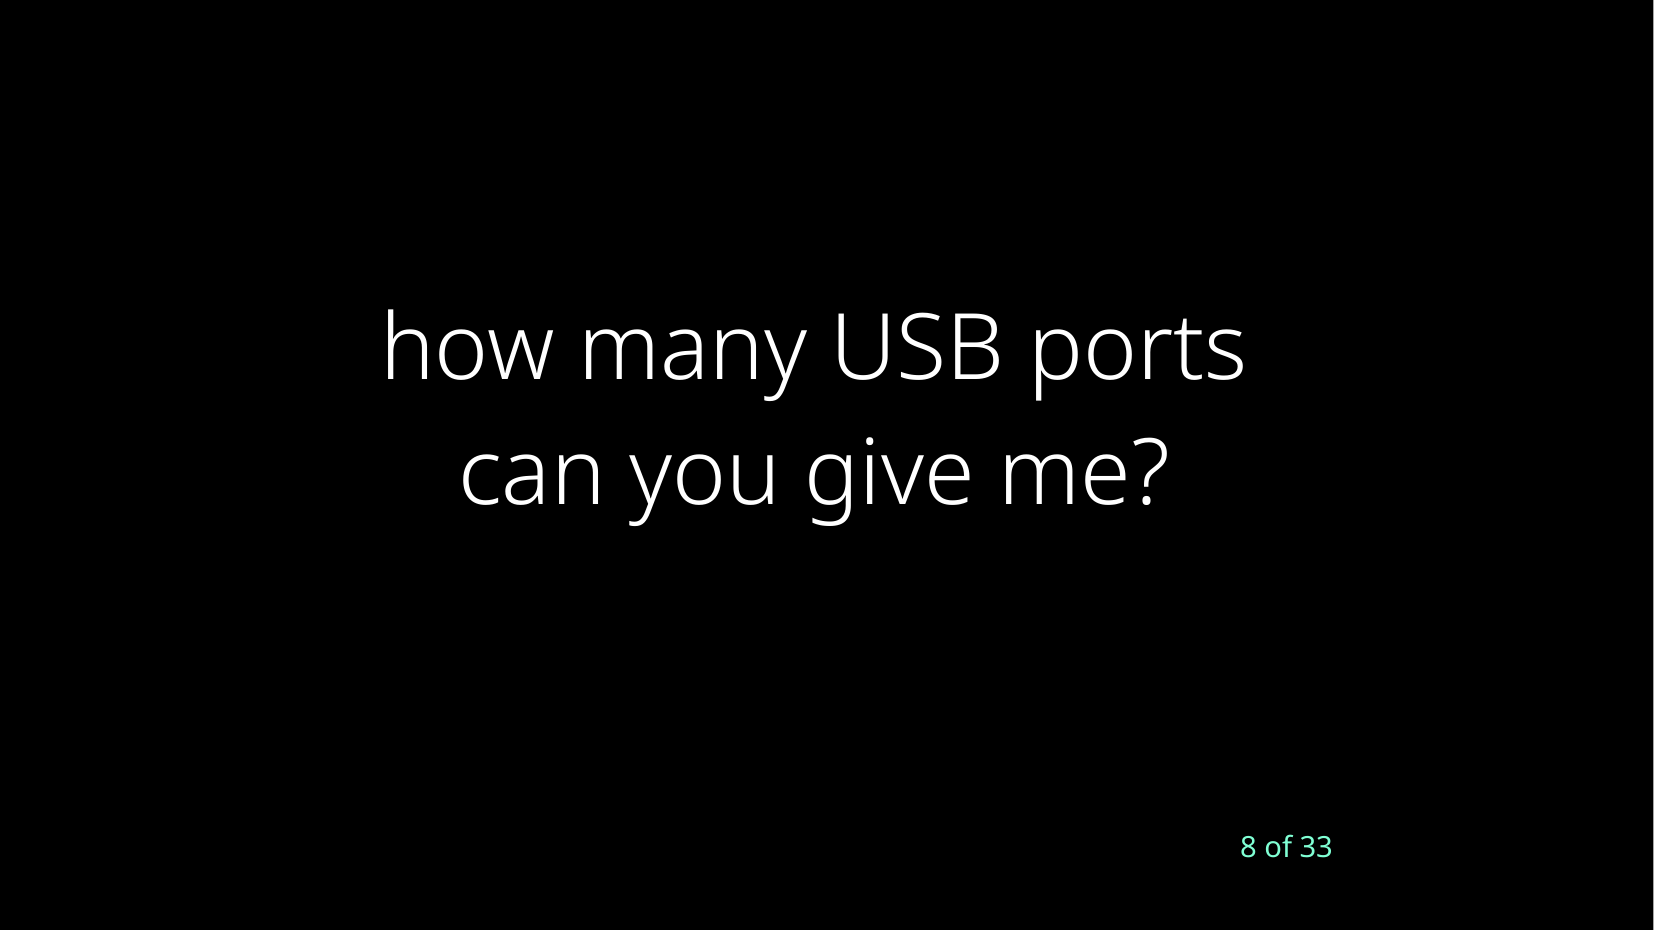

# how many USB ports can you give me?
8